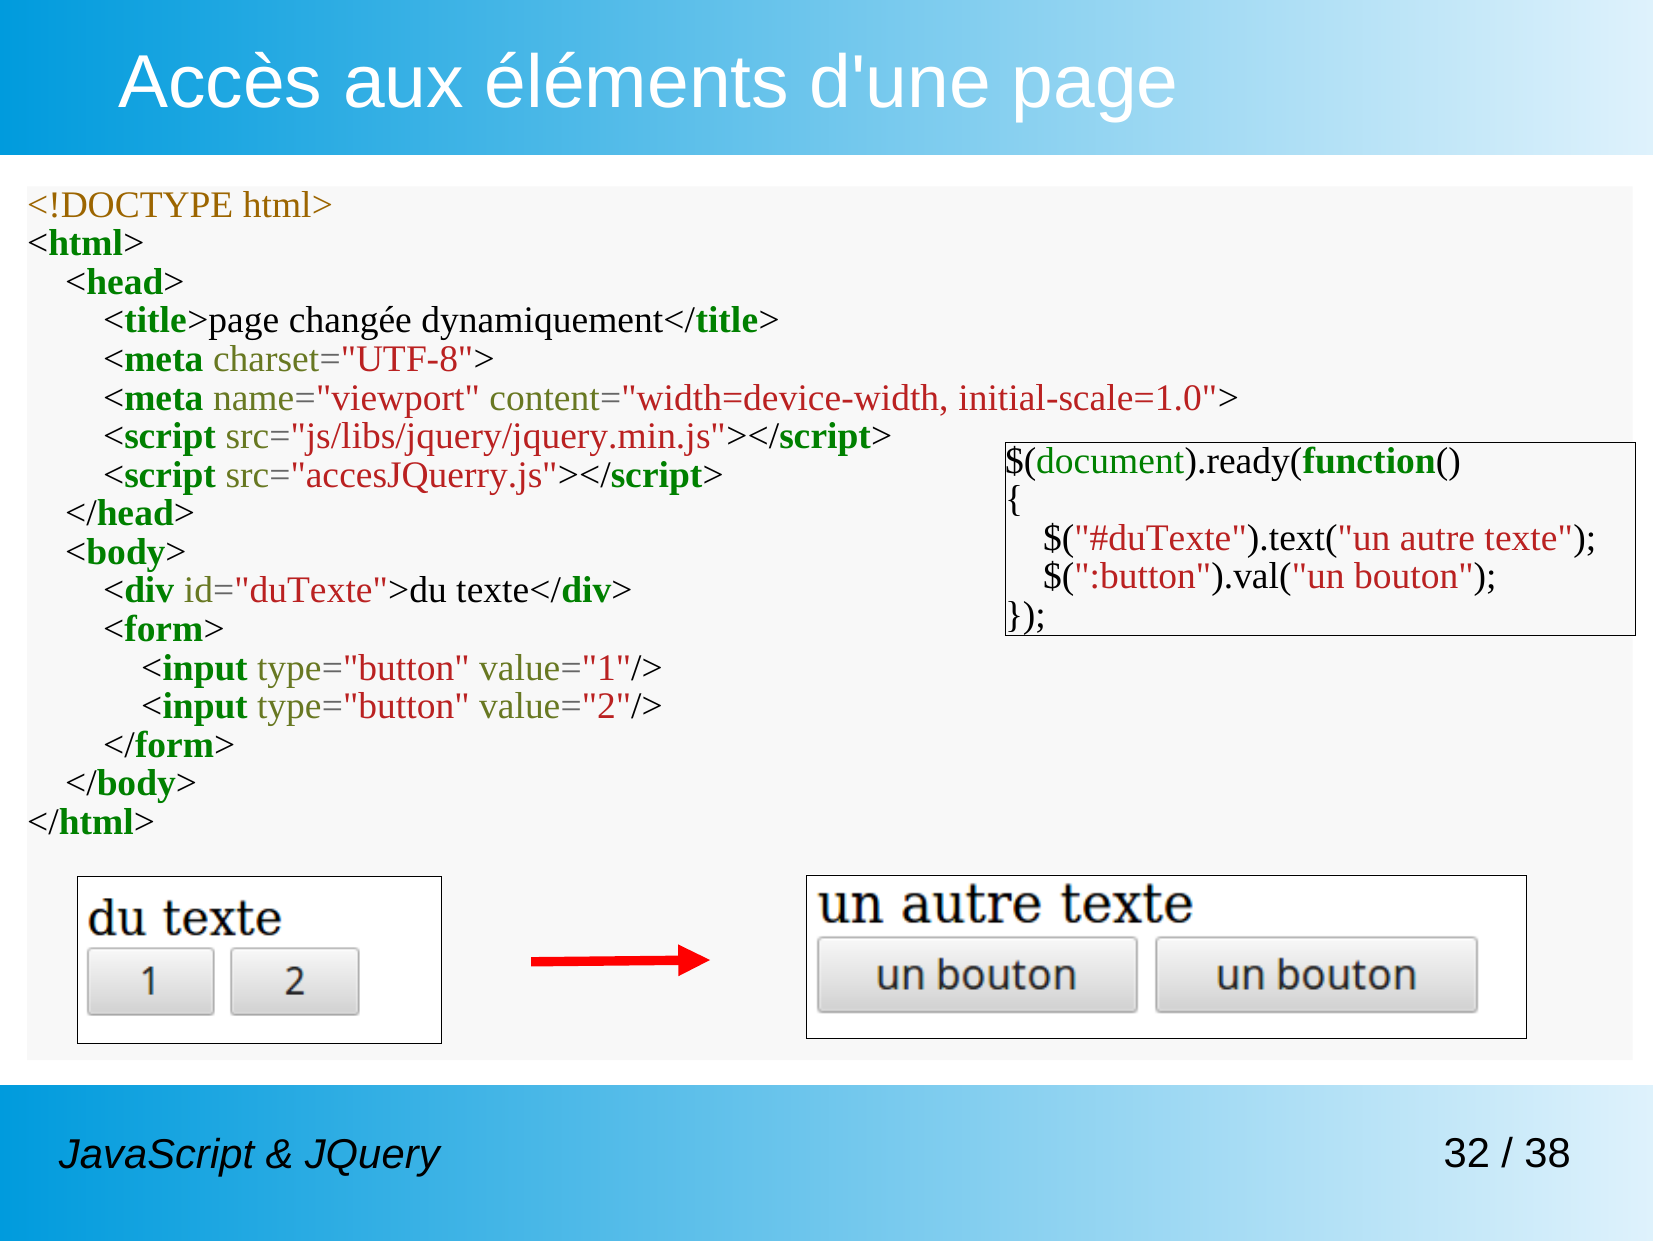

# Accès aux éléments d'une page
<!DOCTYPE html>
<html>
 <head>
 <title>page changée dynamiquement</title>
 <meta charset="UTF-8">
 <meta name="viewport" content="width=device-width, initial-scale=1.0">
 <script src="js/libs/jquery/jquery.min.js"></script>
 <script src="accesJQuerry.js"></script>
 </head>
 <body>
 <div id="duTexte">du texte</div>
 <form>
 <input type="button" value="1"/>
 <input type="button" value="2"/>
 </form>
 </body>
</html>
$(document).ready(function()
{
 $("#duTexte").text("un autre texte");
 $(":button").val("un bouton");
});